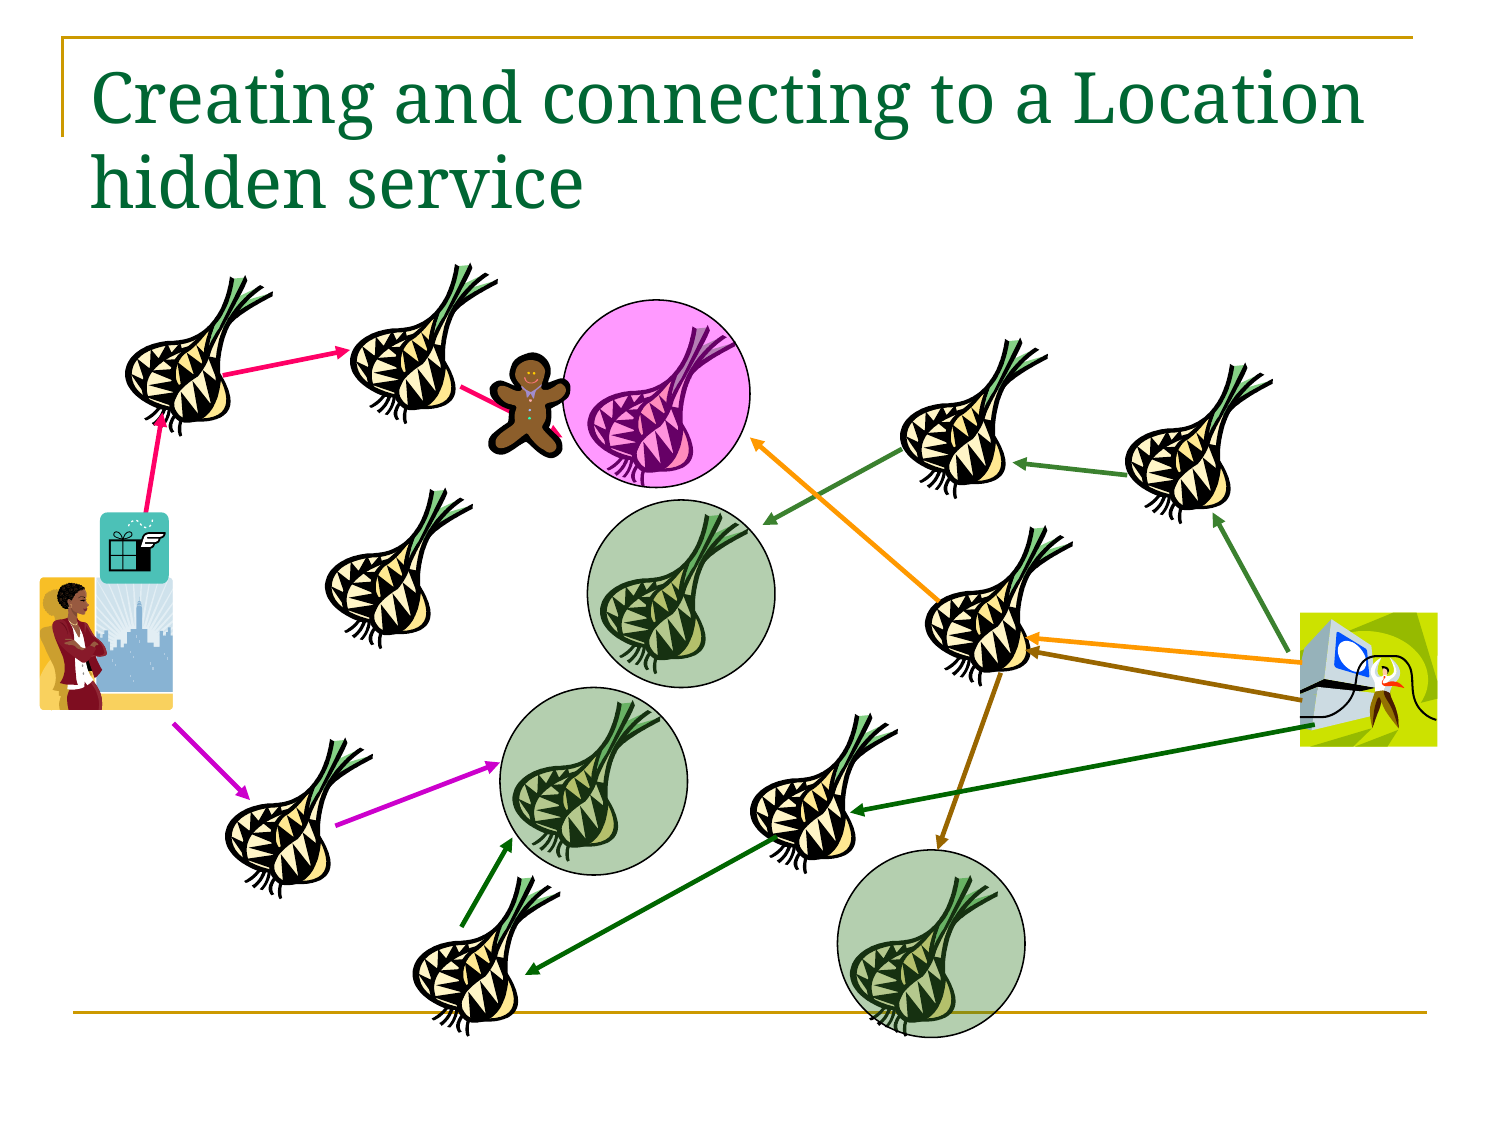

# Creating and connecting to a Location hidden service